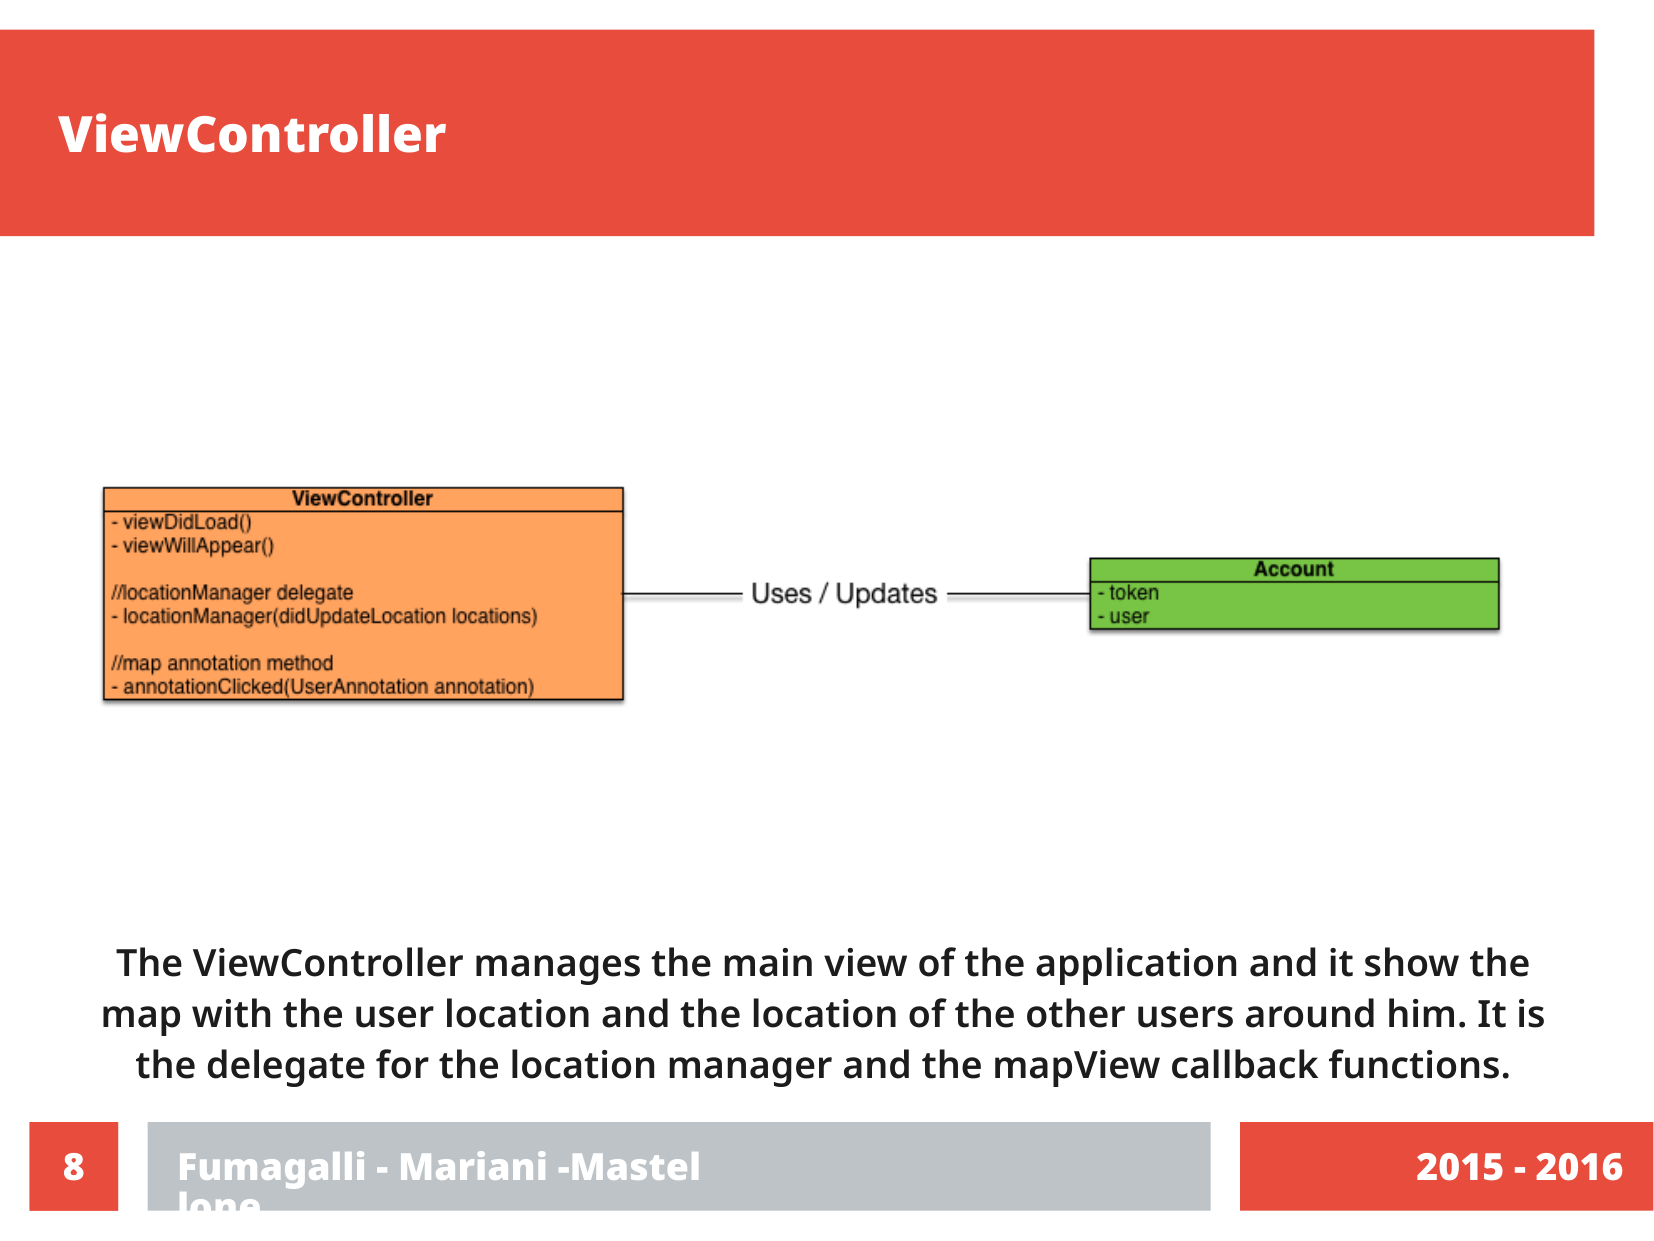

# ViewController
The ViewController manages the main view of the application and it show the map with the user location and the location of the other users around him. It is the delegate for the location manager and the mapView callback functions.
8
Fumagalli - Mariani -Mastellone
2015 - 2016